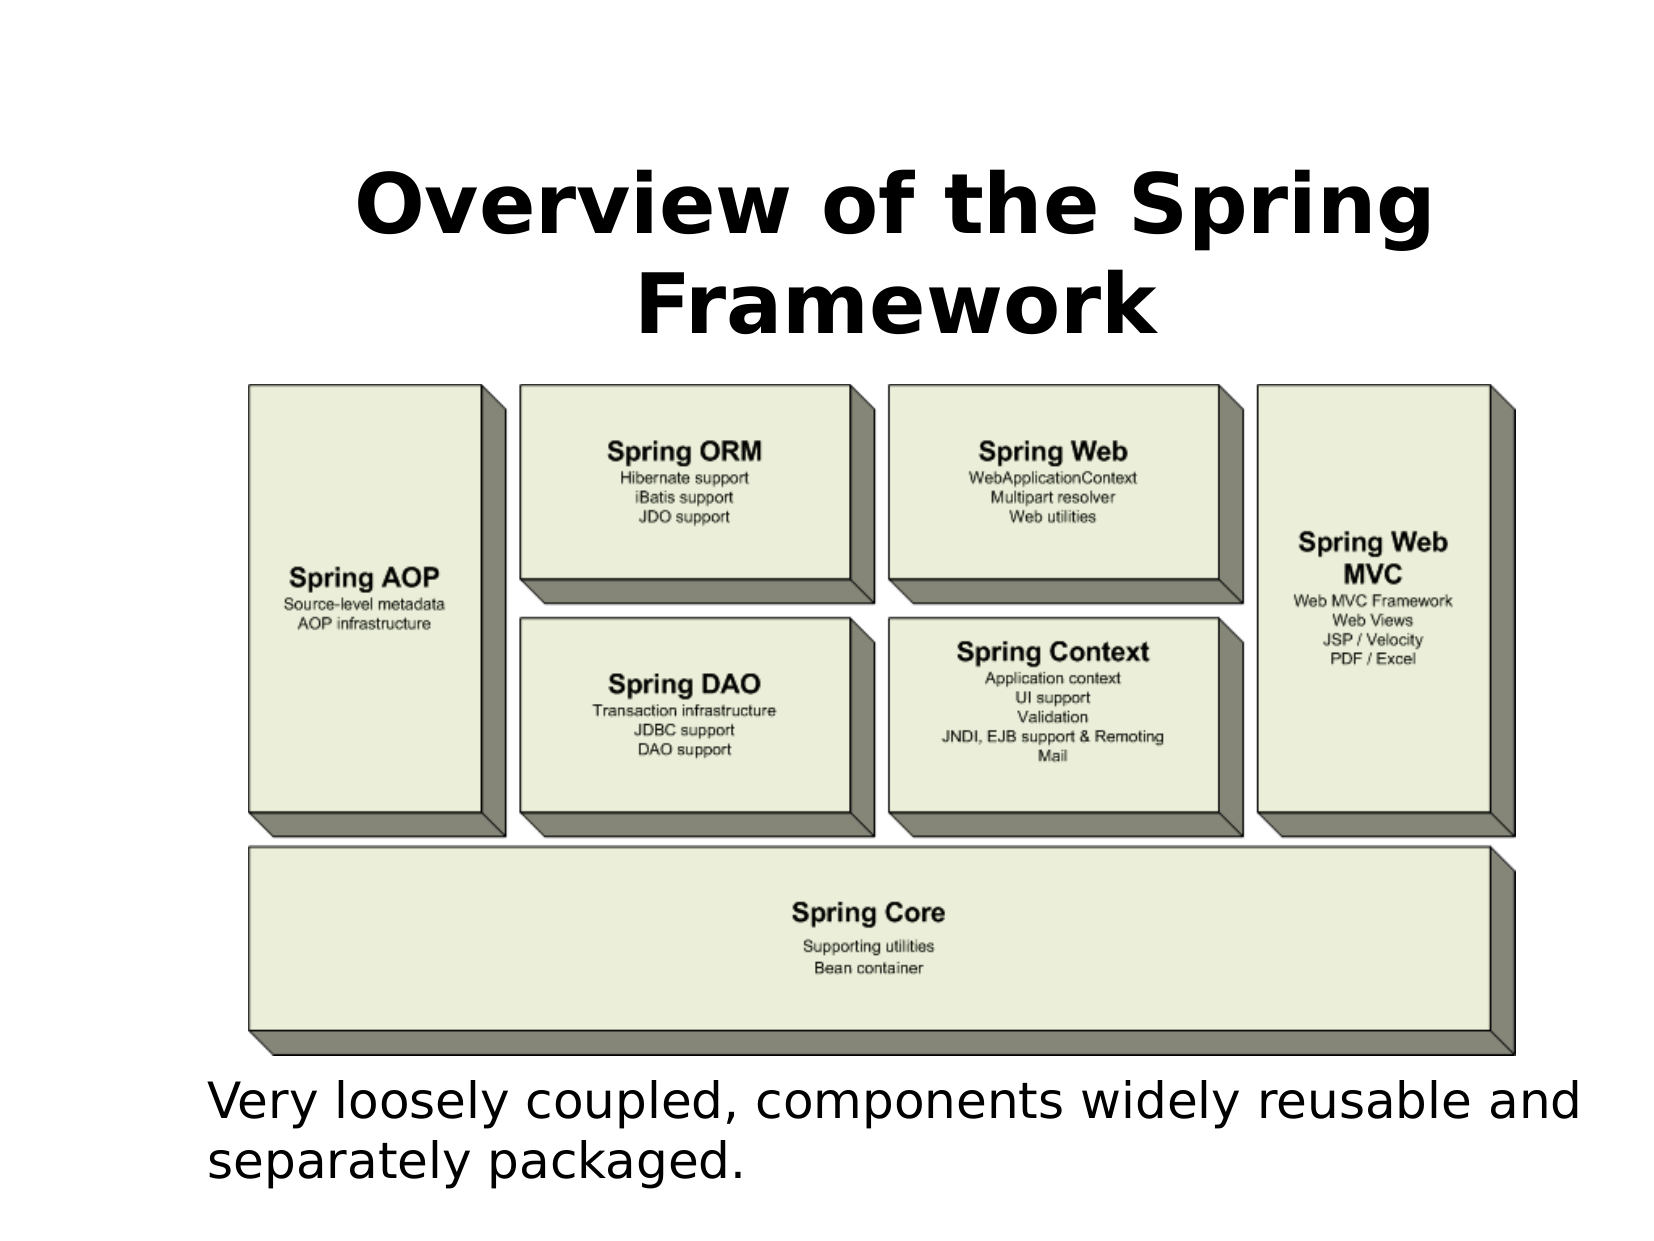

# Overview of the Spring Framework
Very loosely coupled, components widely reusable and separately packaged.